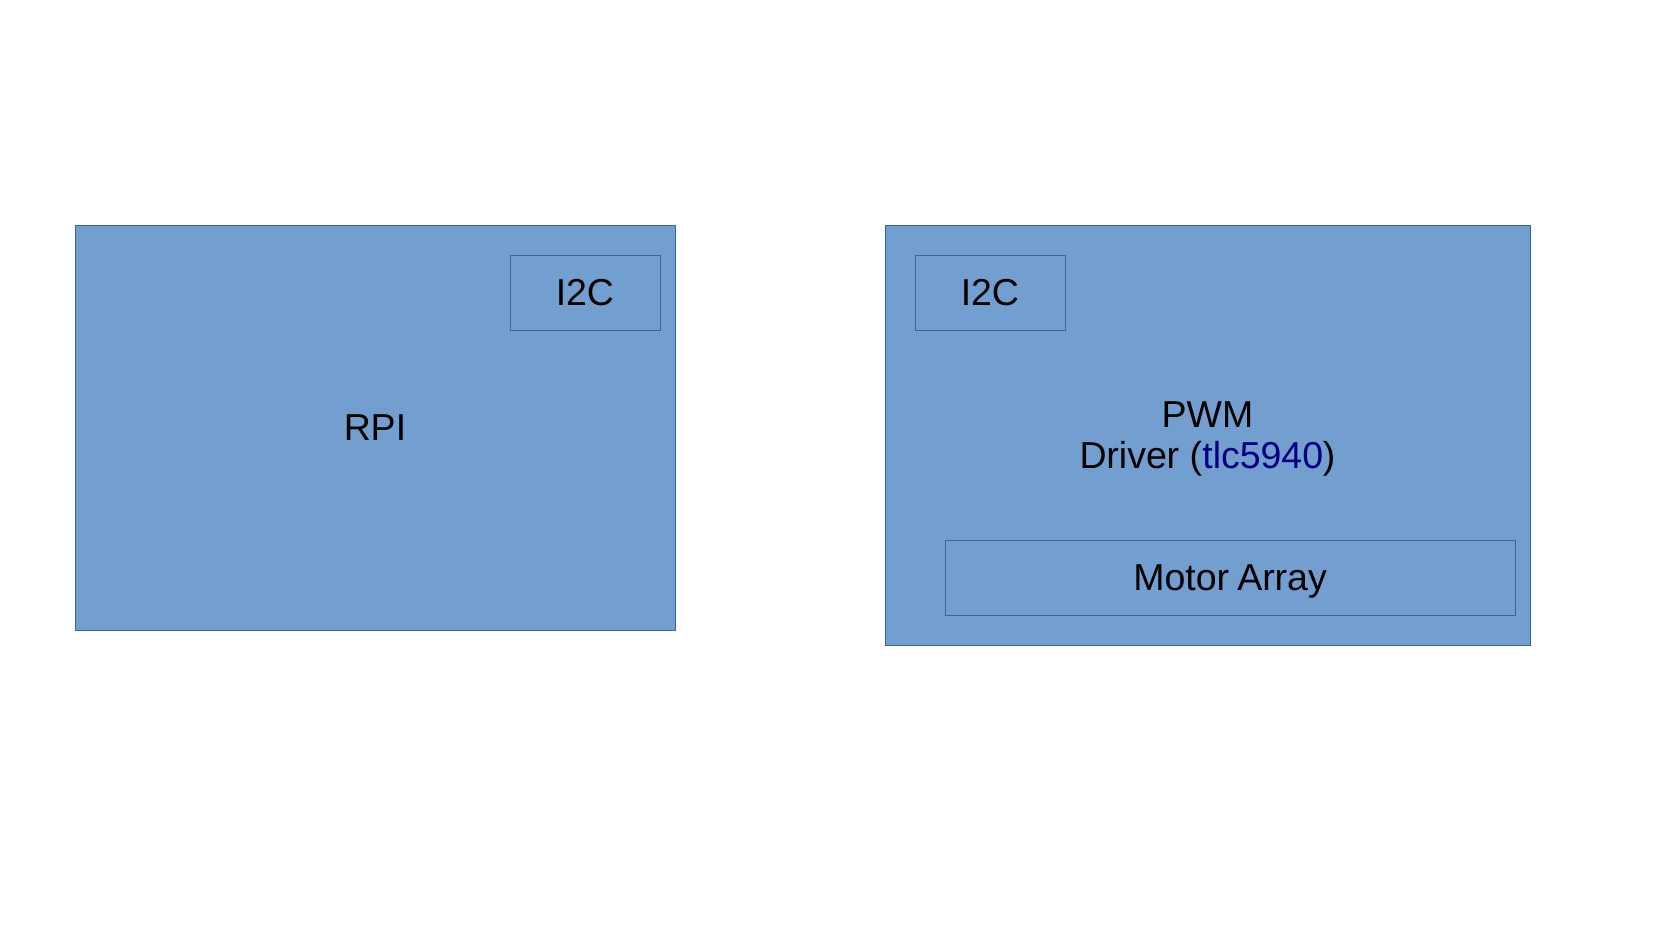

RPI
PWM
Driver (tlc5940)
I2C
I2C
Motor Array